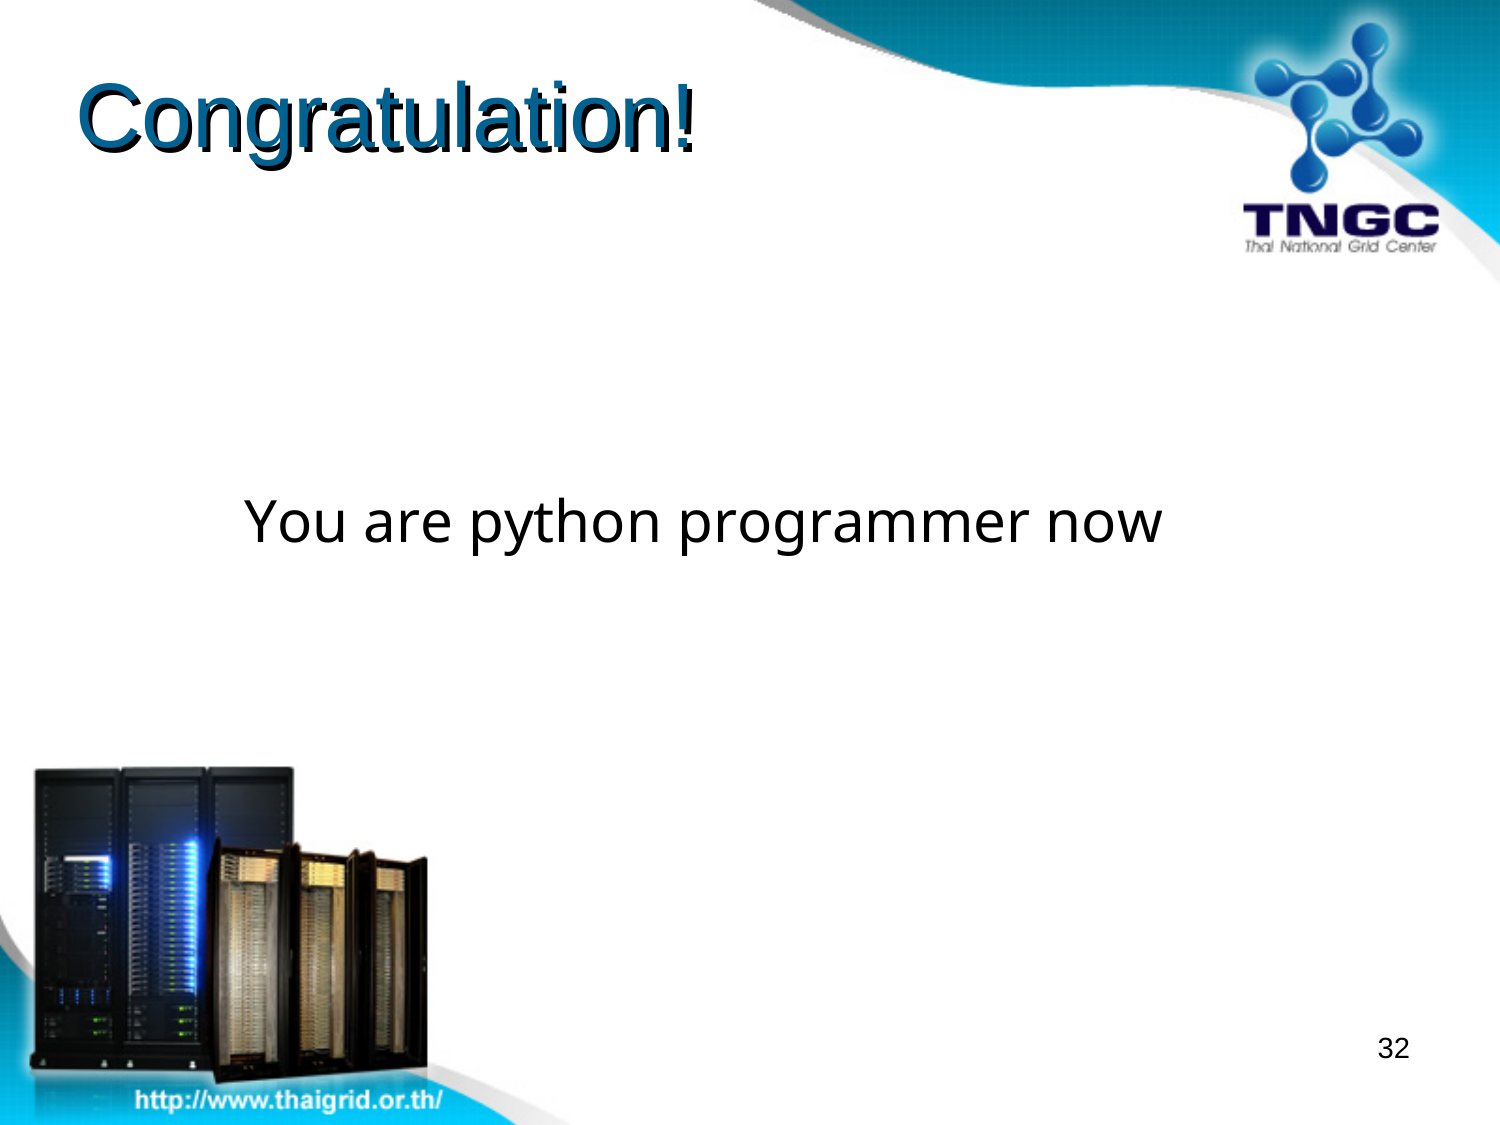

# Congratulation!
You are python programmer now
32